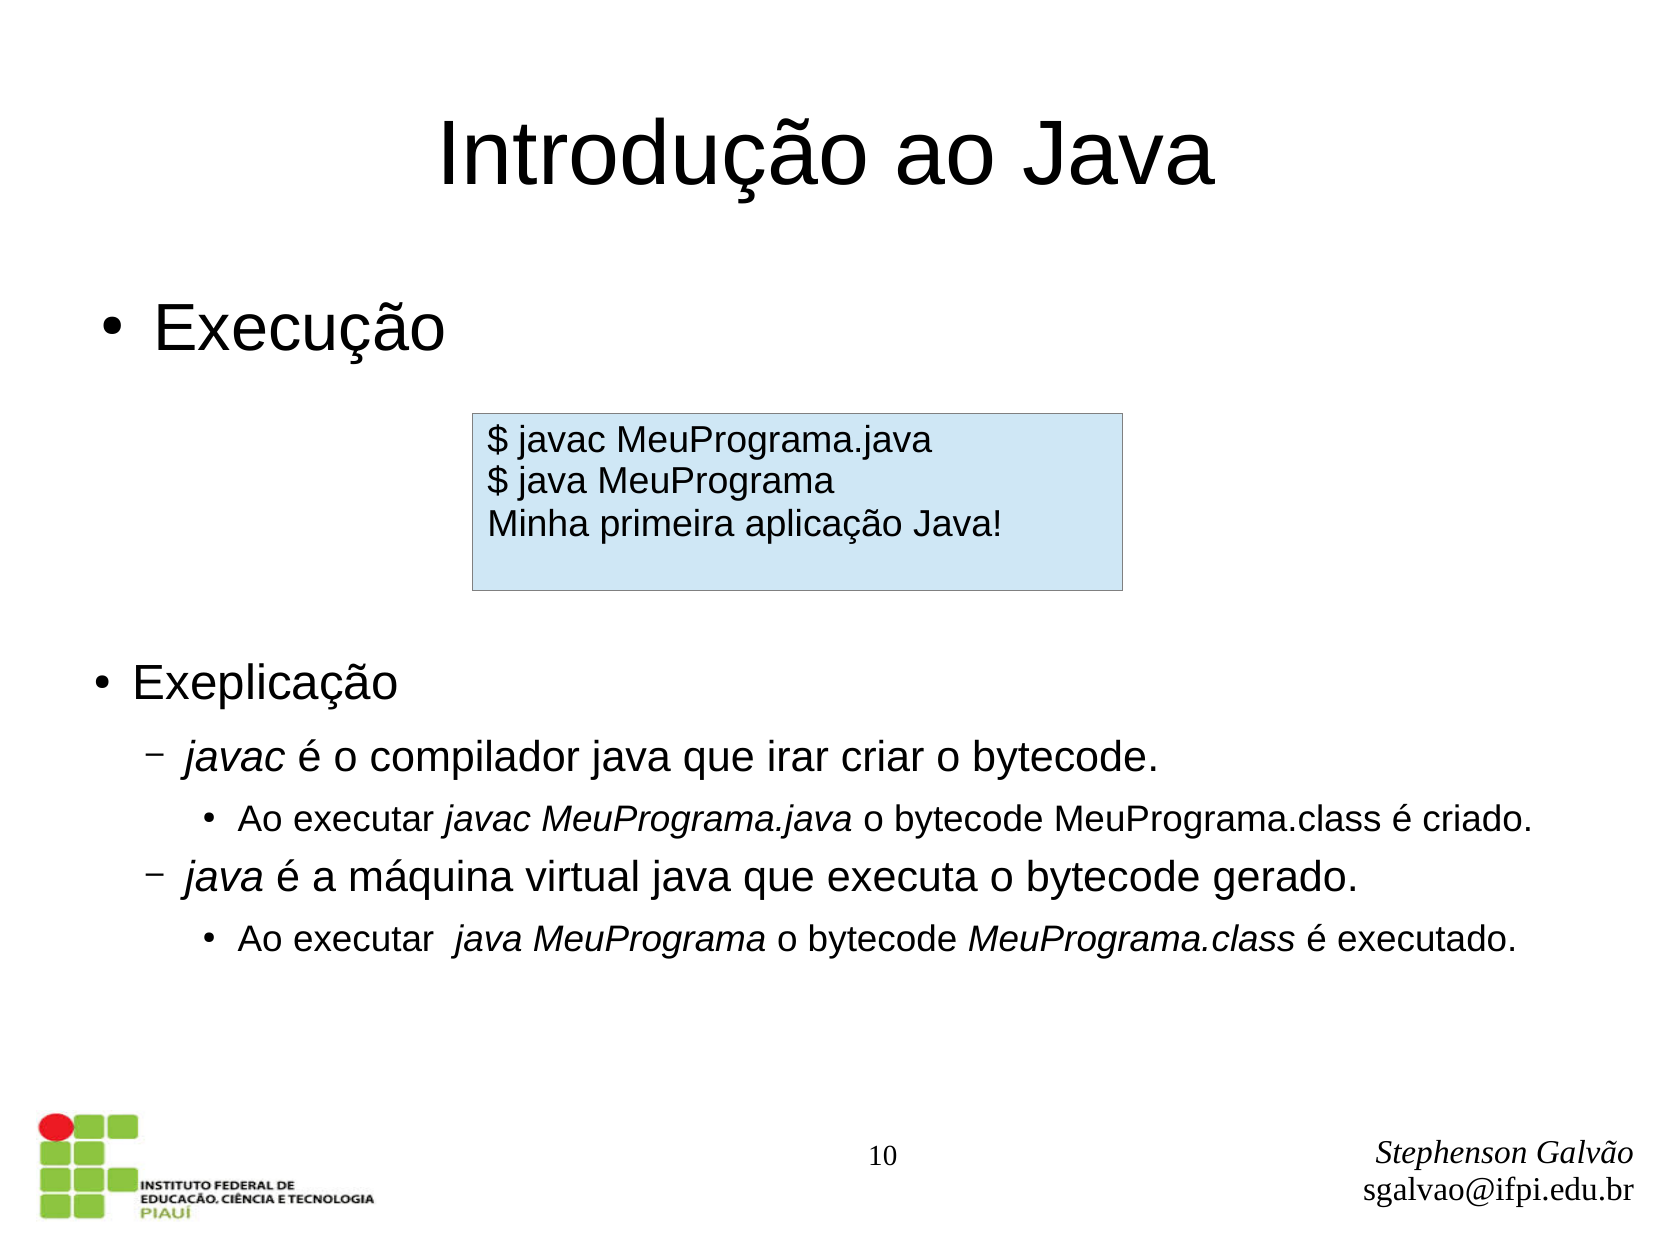

# Introdução ao Java
Execução
$ javac MeuPrograma.java
$ java MeuPrograma
Minha primeira aplicação Java!
Exeplicação
javac é o compilador java que irar criar o bytecode.
Ao executar javac MeuPrograma.java o bytecode MeuPrograma.class é criado.
java é a máquina virtual java que executa o bytecode gerado.
Ao executar java MeuPrograma o bytecode MeuPrograma.class é executado.
10